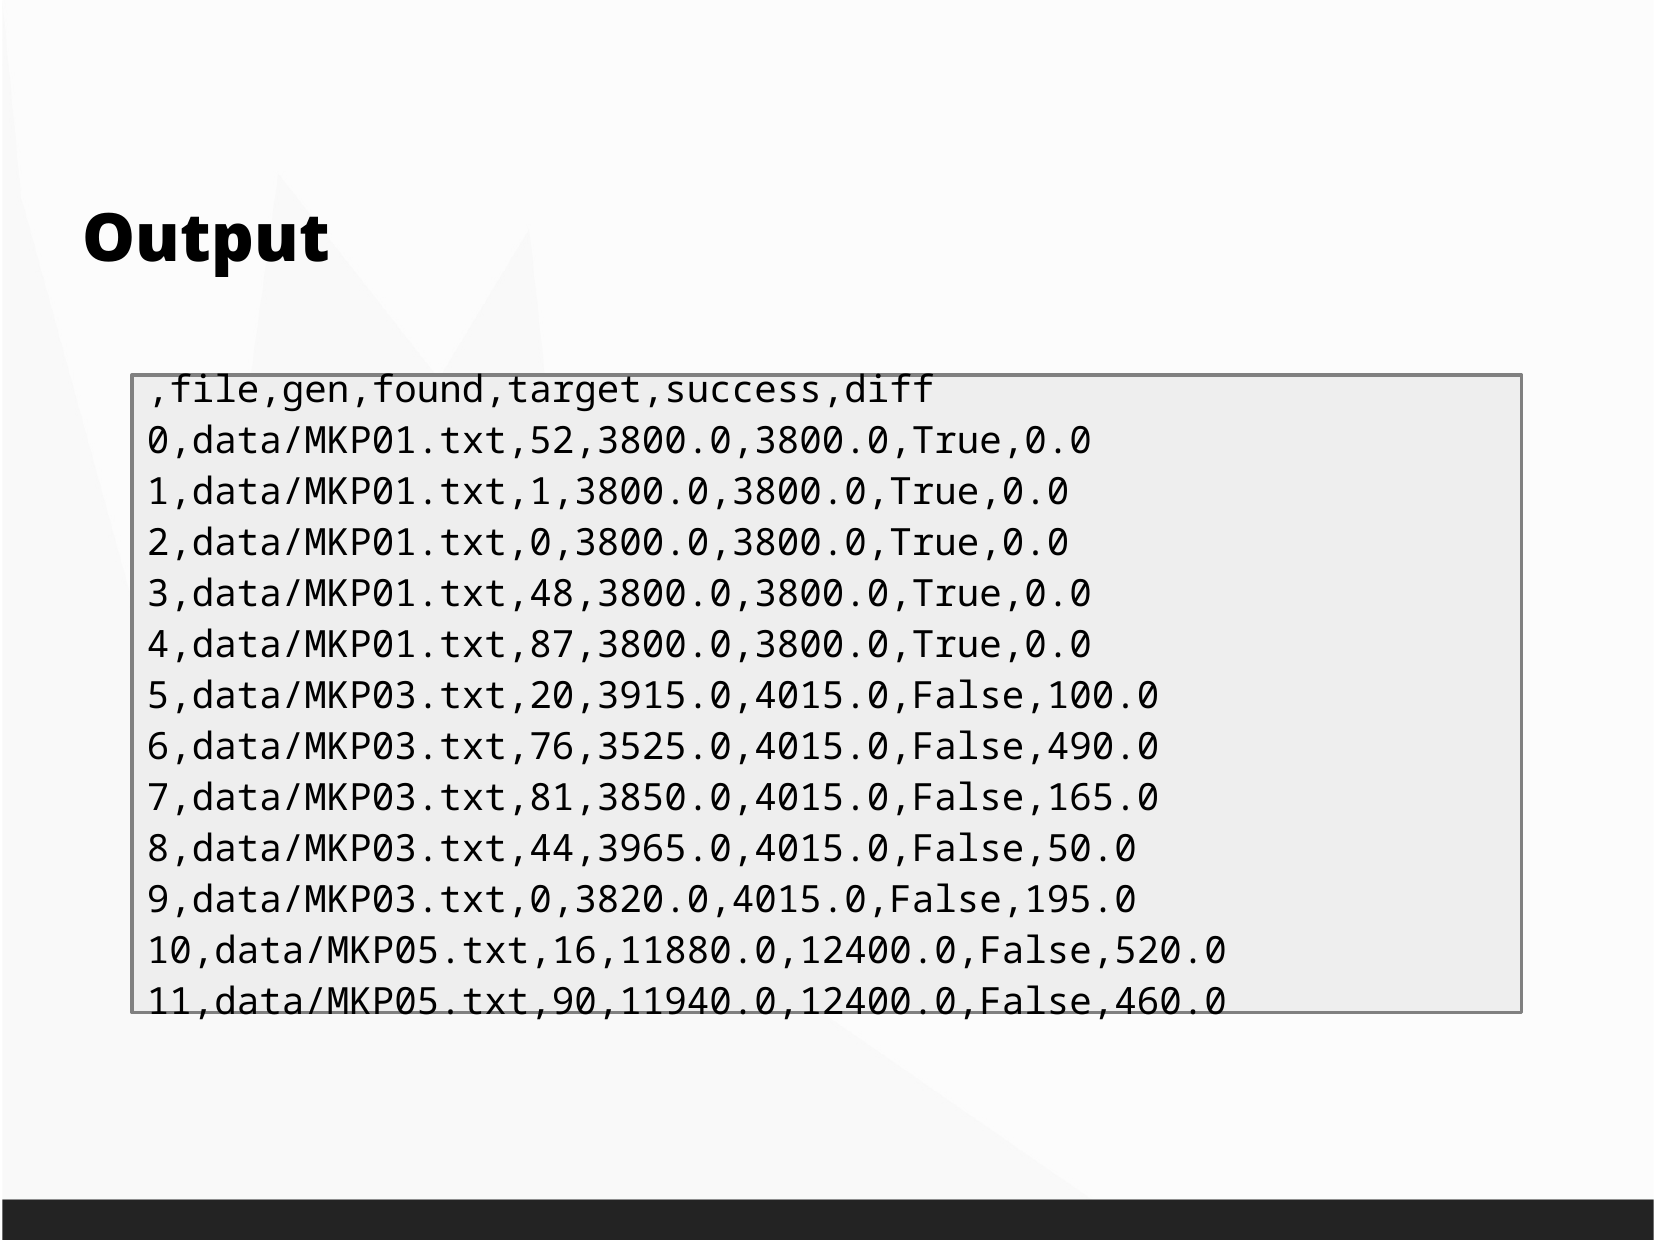

# Output
,file,gen,found,target,success,diff
0,data/MKP01.txt,52,3800.0,3800.0,True,0.0
1,data/MKP01.txt,1,3800.0,3800.0,True,0.0
2,data/MKP01.txt,0,3800.0,3800.0,True,0.0
3,data/MKP01.txt,48,3800.0,3800.0,True,0.0
4,data/MKP01.txt,87,3800.0,3800.0,True,0.0
5,data/MKP03.txt,20,3915.0,4015.0,False,100.0
6,data/MKP03.txt,76,3525.0,4015.0,False,490.0
7,data/MKP03.txt,81,3850.0,4015.0,False,165.0
8,data/MKP03.txt,44,3965.0,4015.0,False,50.0
9,data/MKP03.txt,0,3820.0,4015.0,False,195.0
10,data/MKP05.txt,16,11880.0,12400.0,False,520.0
11,data/MKP05.txt,90,11940.0,12400.0,False,460.0